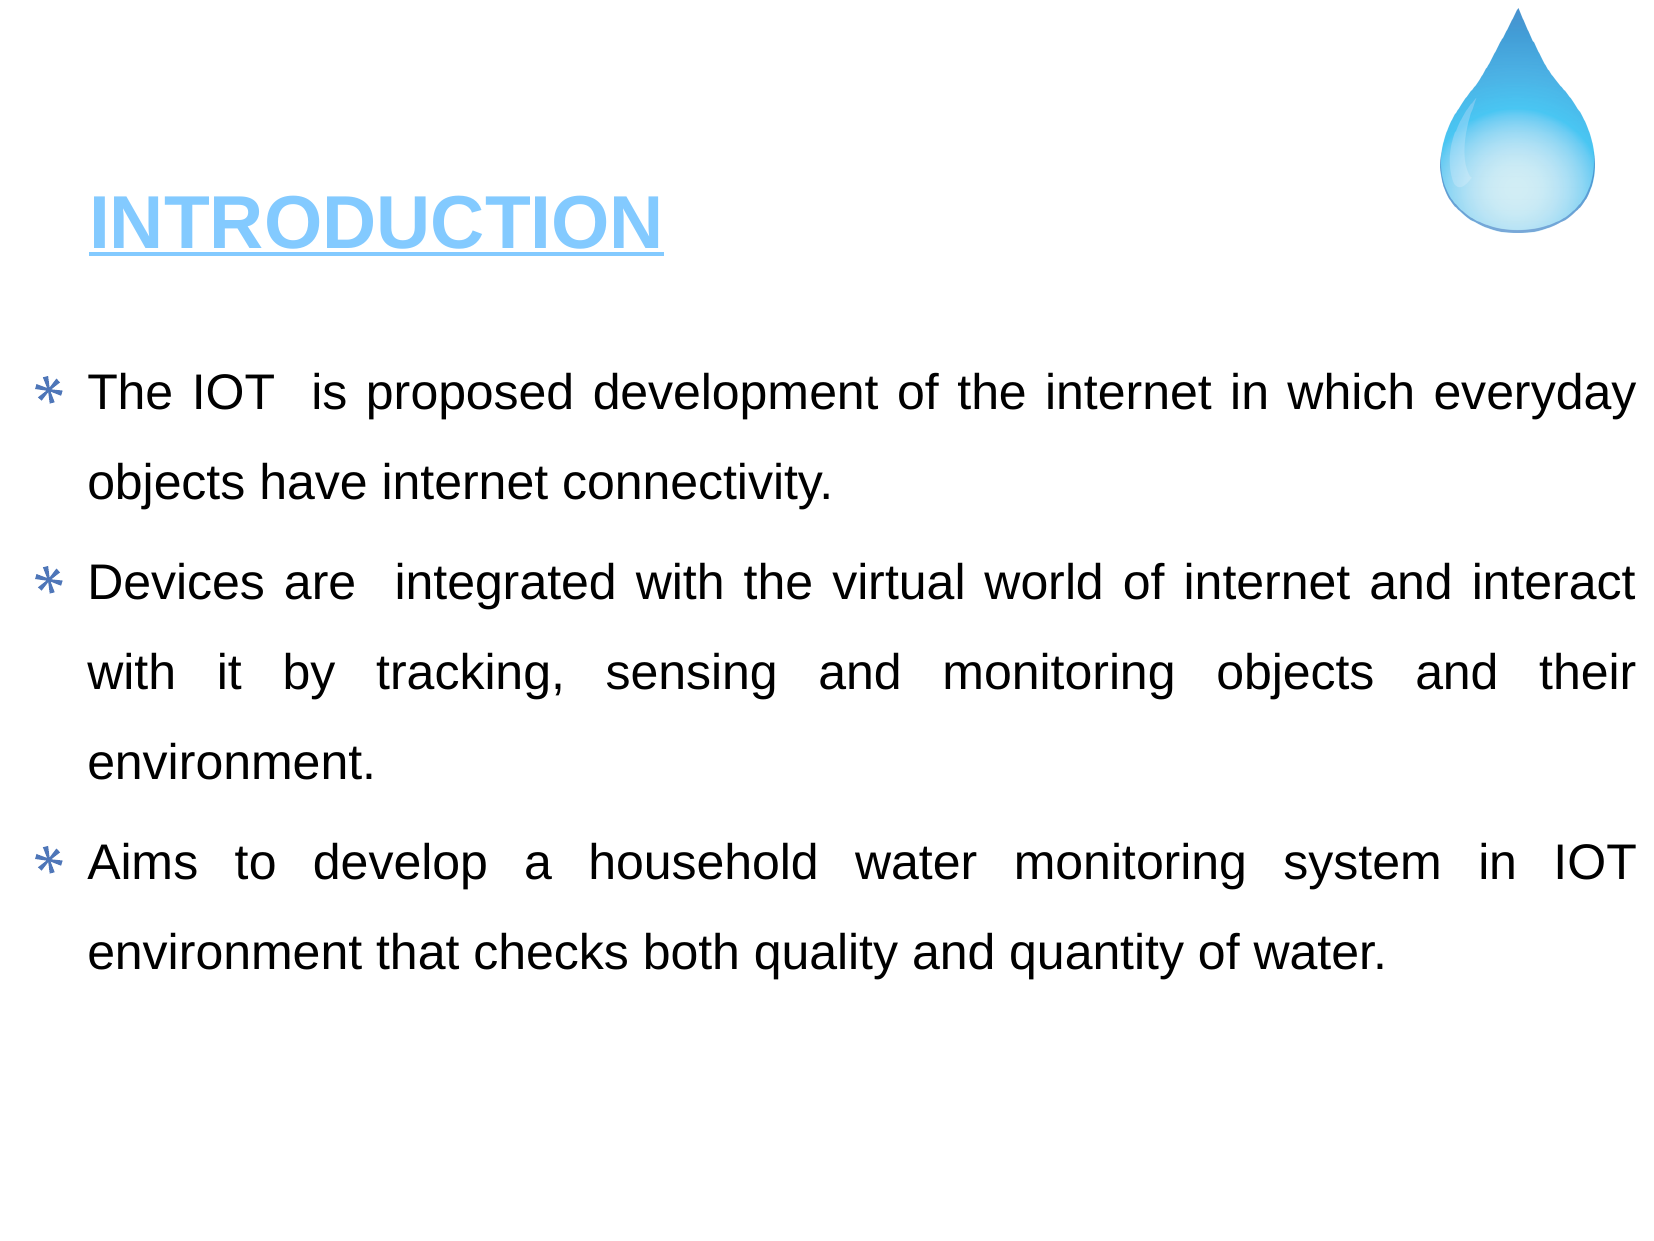

# INTRODUCTION
The IOT is proposed development of the internet in which everyday objects have internet connectivity.
Devices are integrated with the virtual world of internet and interact with it by tracking, sensing and monitoring objects and their environment.
Aims to develop a household water monitoring system in IOT environment that checks both quality and quantity of water.